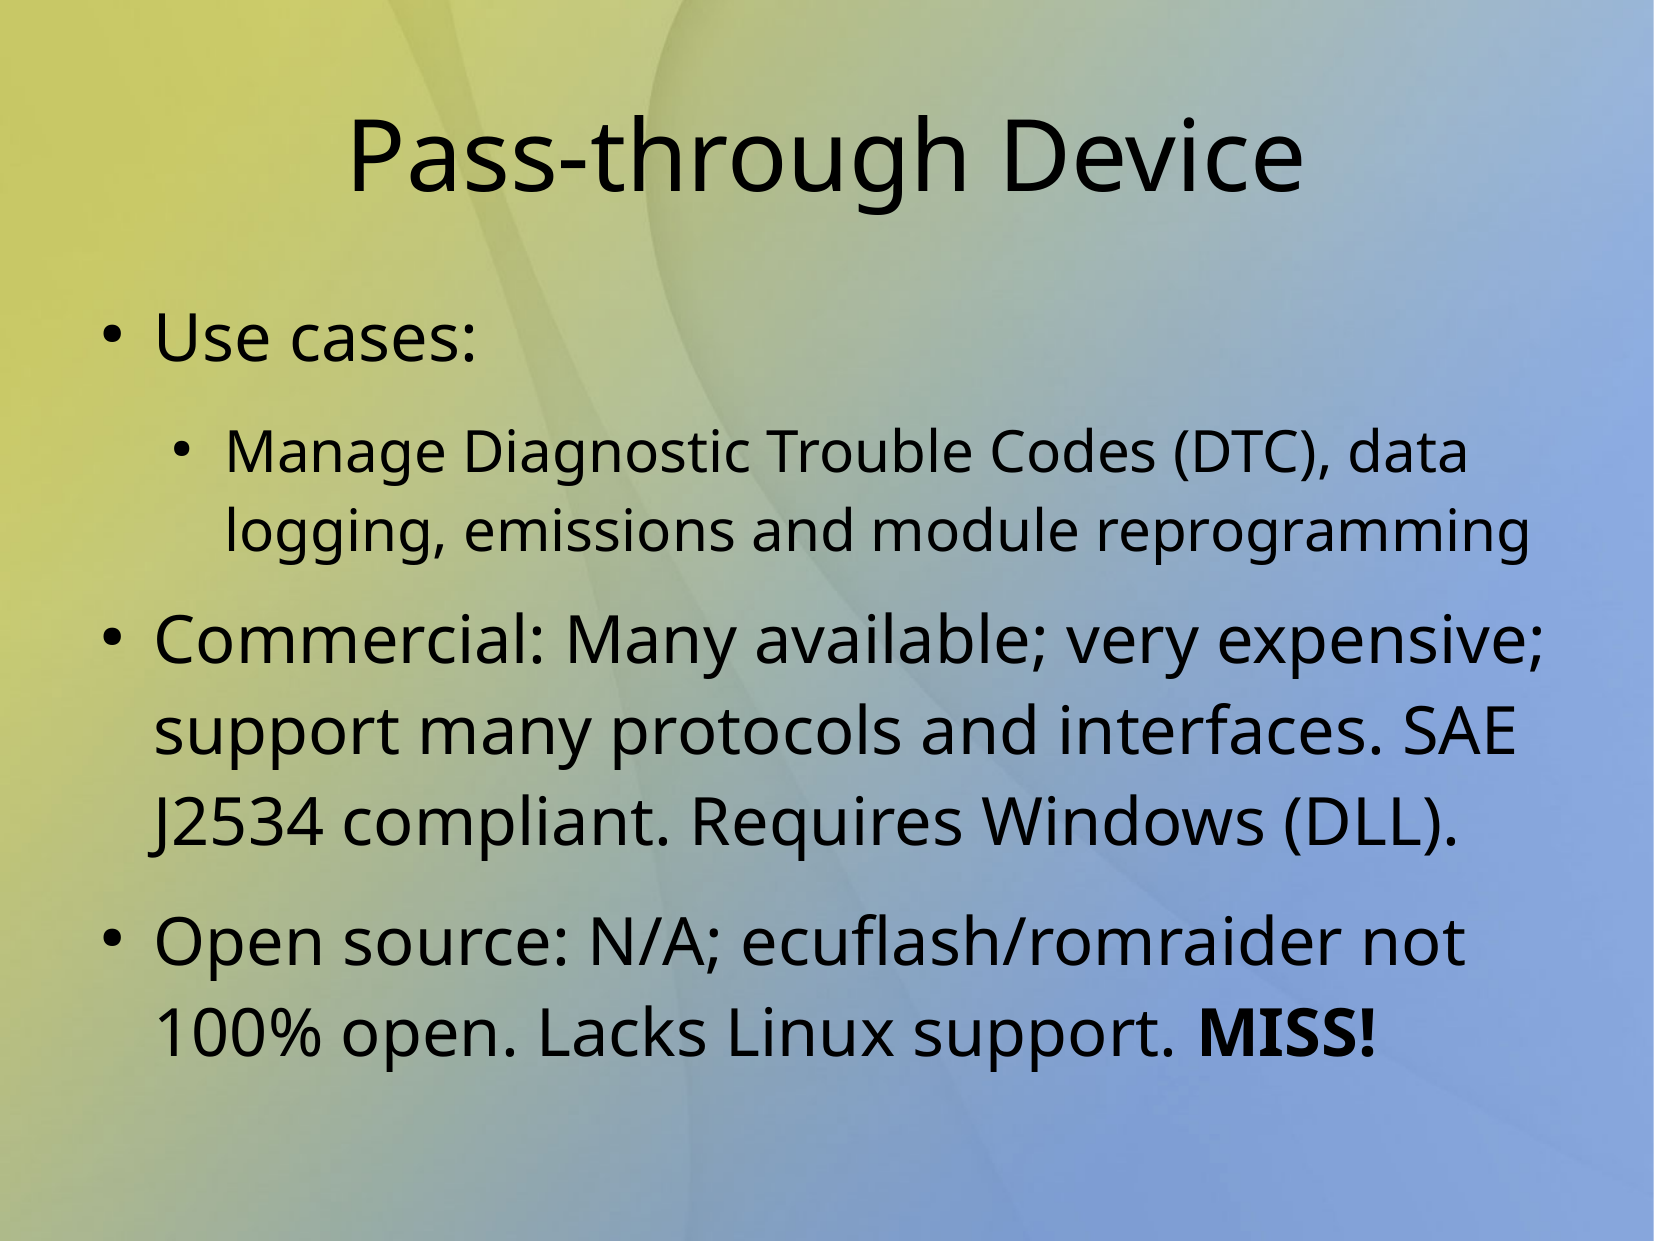

# Pass-through Device
Use cases:
Manage Diagnostic Trouble Codes (DTC), data logging, emissions and module reprogramming
Commercial: Many available; very expensive; support many protocols and interfaces. SAE J2534 compliant. Requires Windows (DLL).
Open source: N/A; ecuflash/romraider not 100% open. Lacks Linux support. MISS!